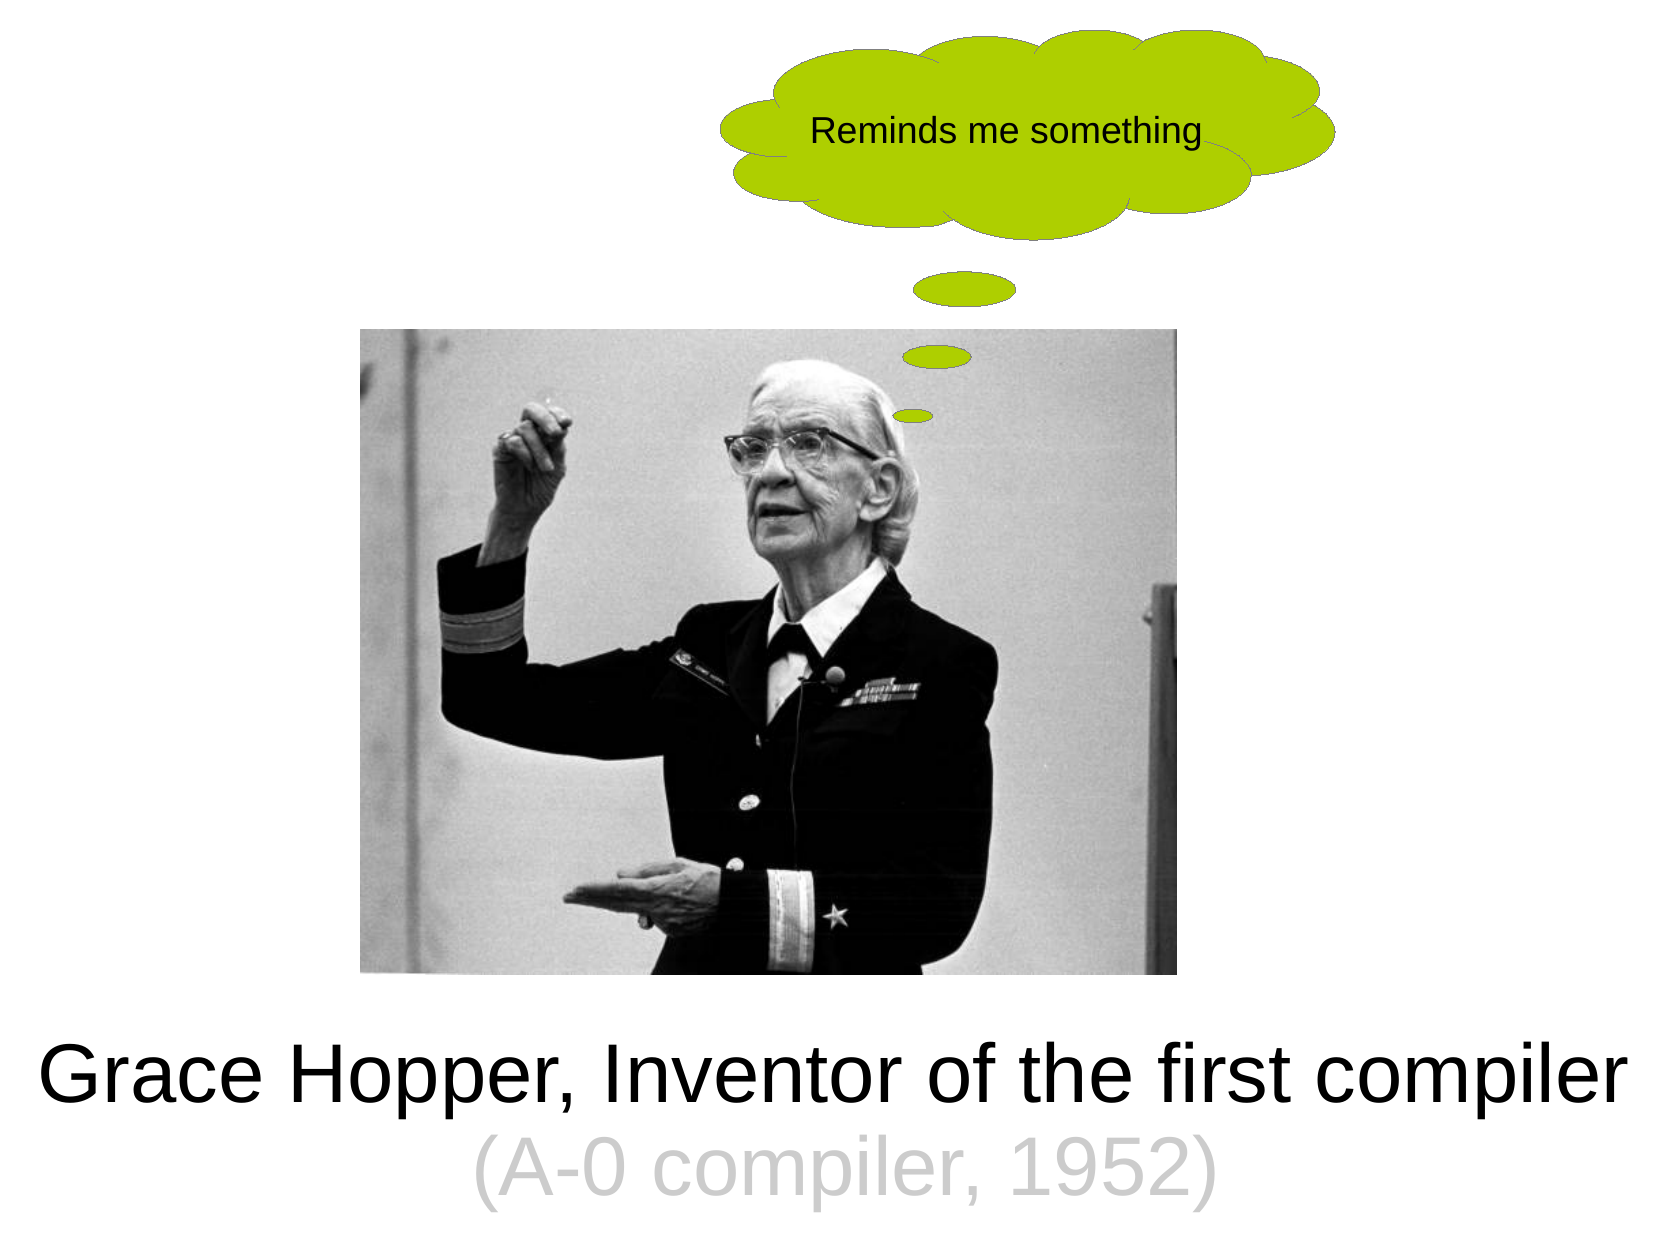

Reminds me something
Grace Hopper, Inventor of the first compiler (A-0 compiler, 1952)